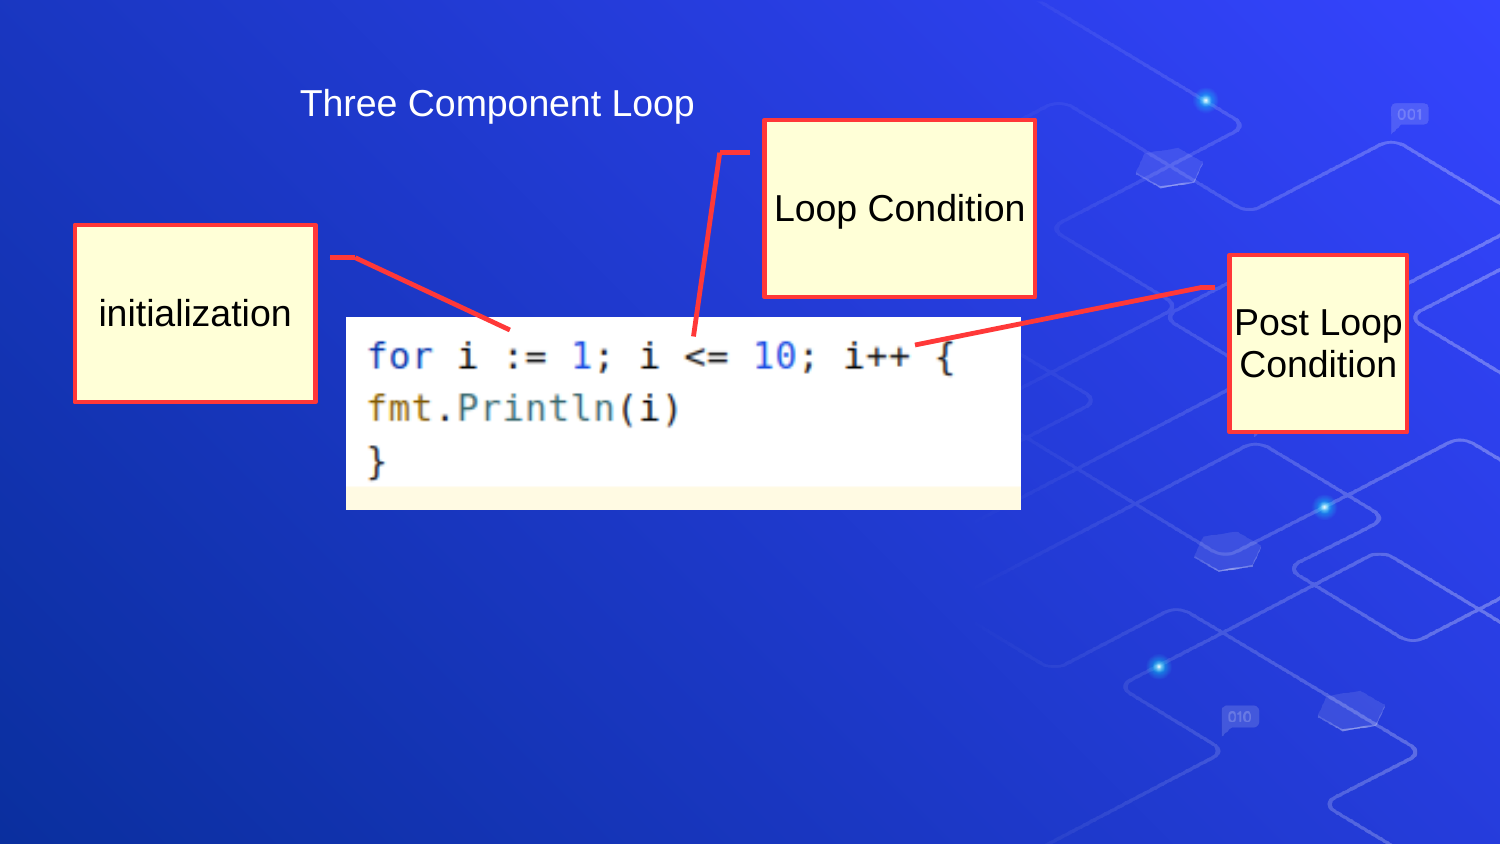

Three Component Loop
Loop Condition
initialization
Post Loop
Condition